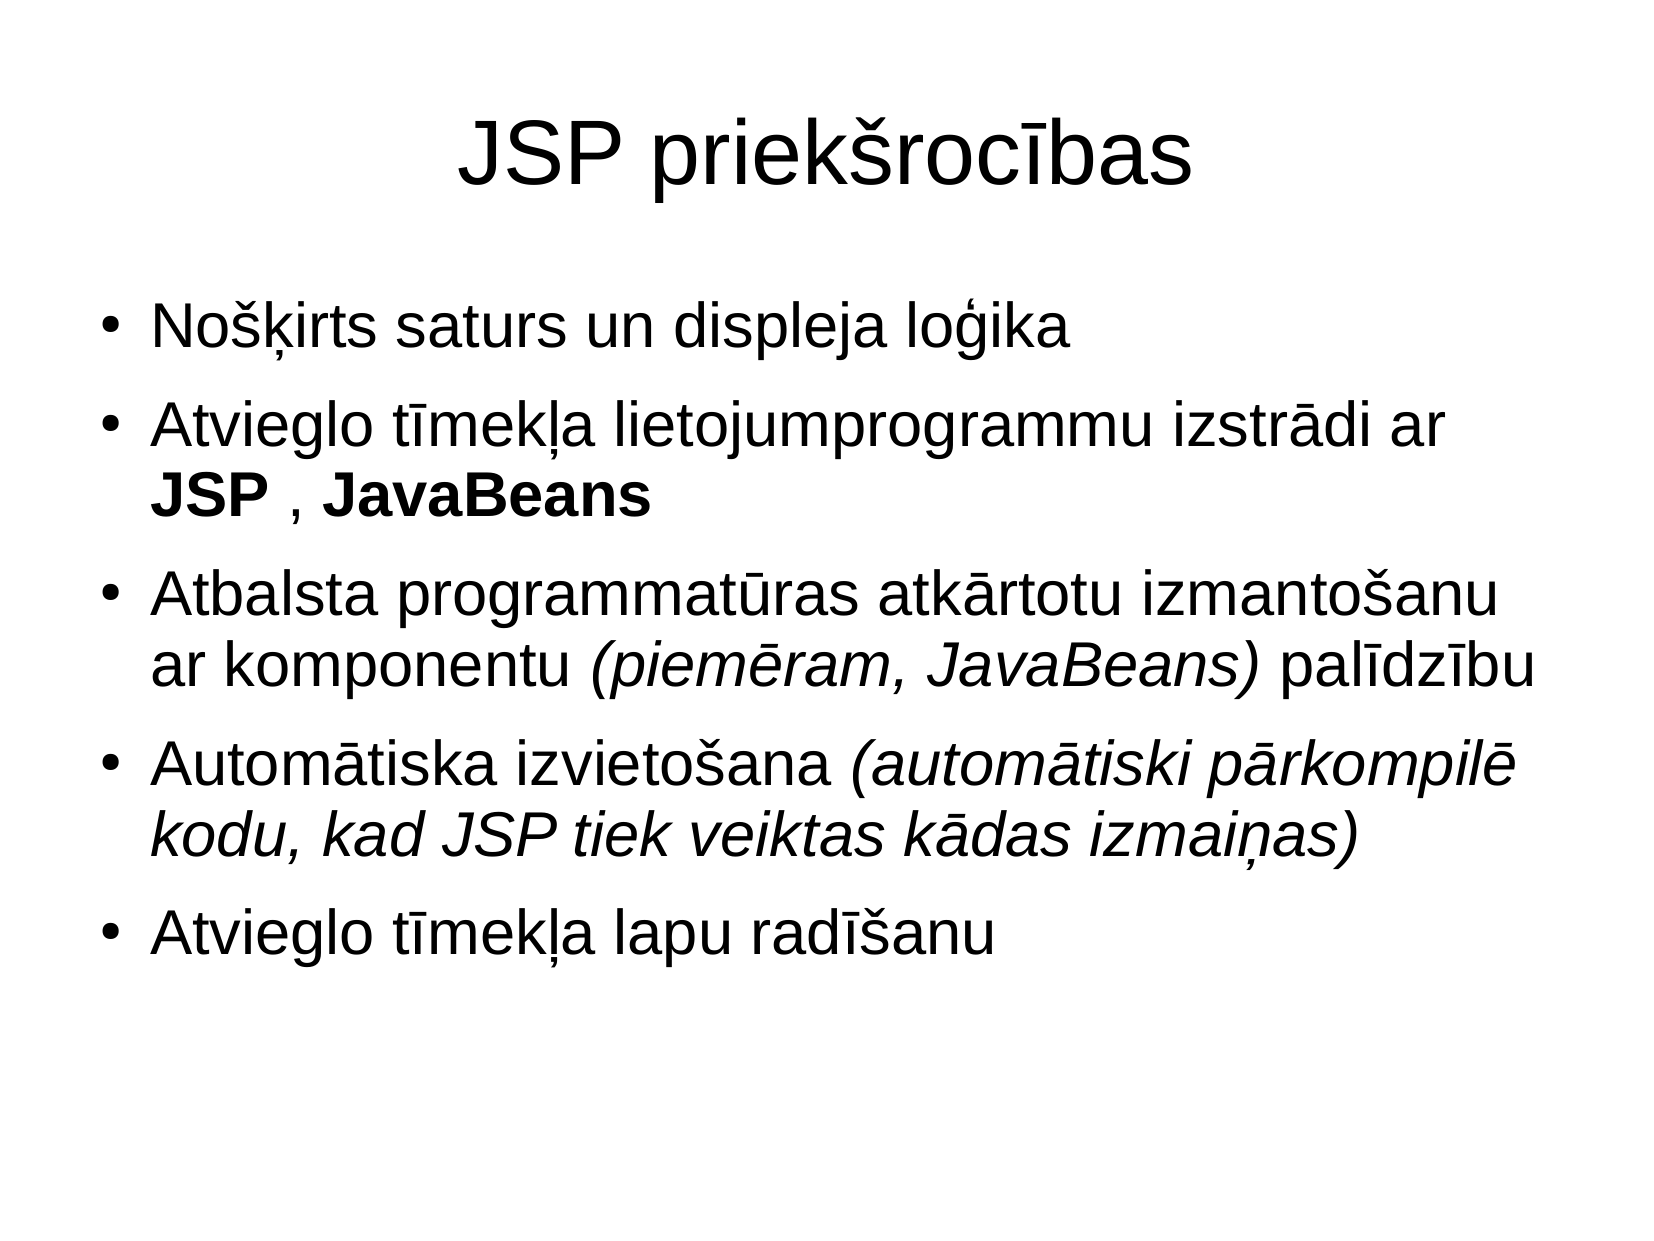

# JSP priekšrocības
Nošķirts saturs un displeja loģika
Atvieglo tīmekļa lietojumprogrammu izstrādi ar JSP , JavaBeans
Atbalsta programmatūras atkārtotu izmantošanu ar komponentu (piemēram, JavaBeans) palīdzību
Automātiska izvietošana (automātiski pārkompilē kodu, kad JSP tiek veiktas kādas izmaiņas)
Atvieglo tīmekļa lapu radīšanu